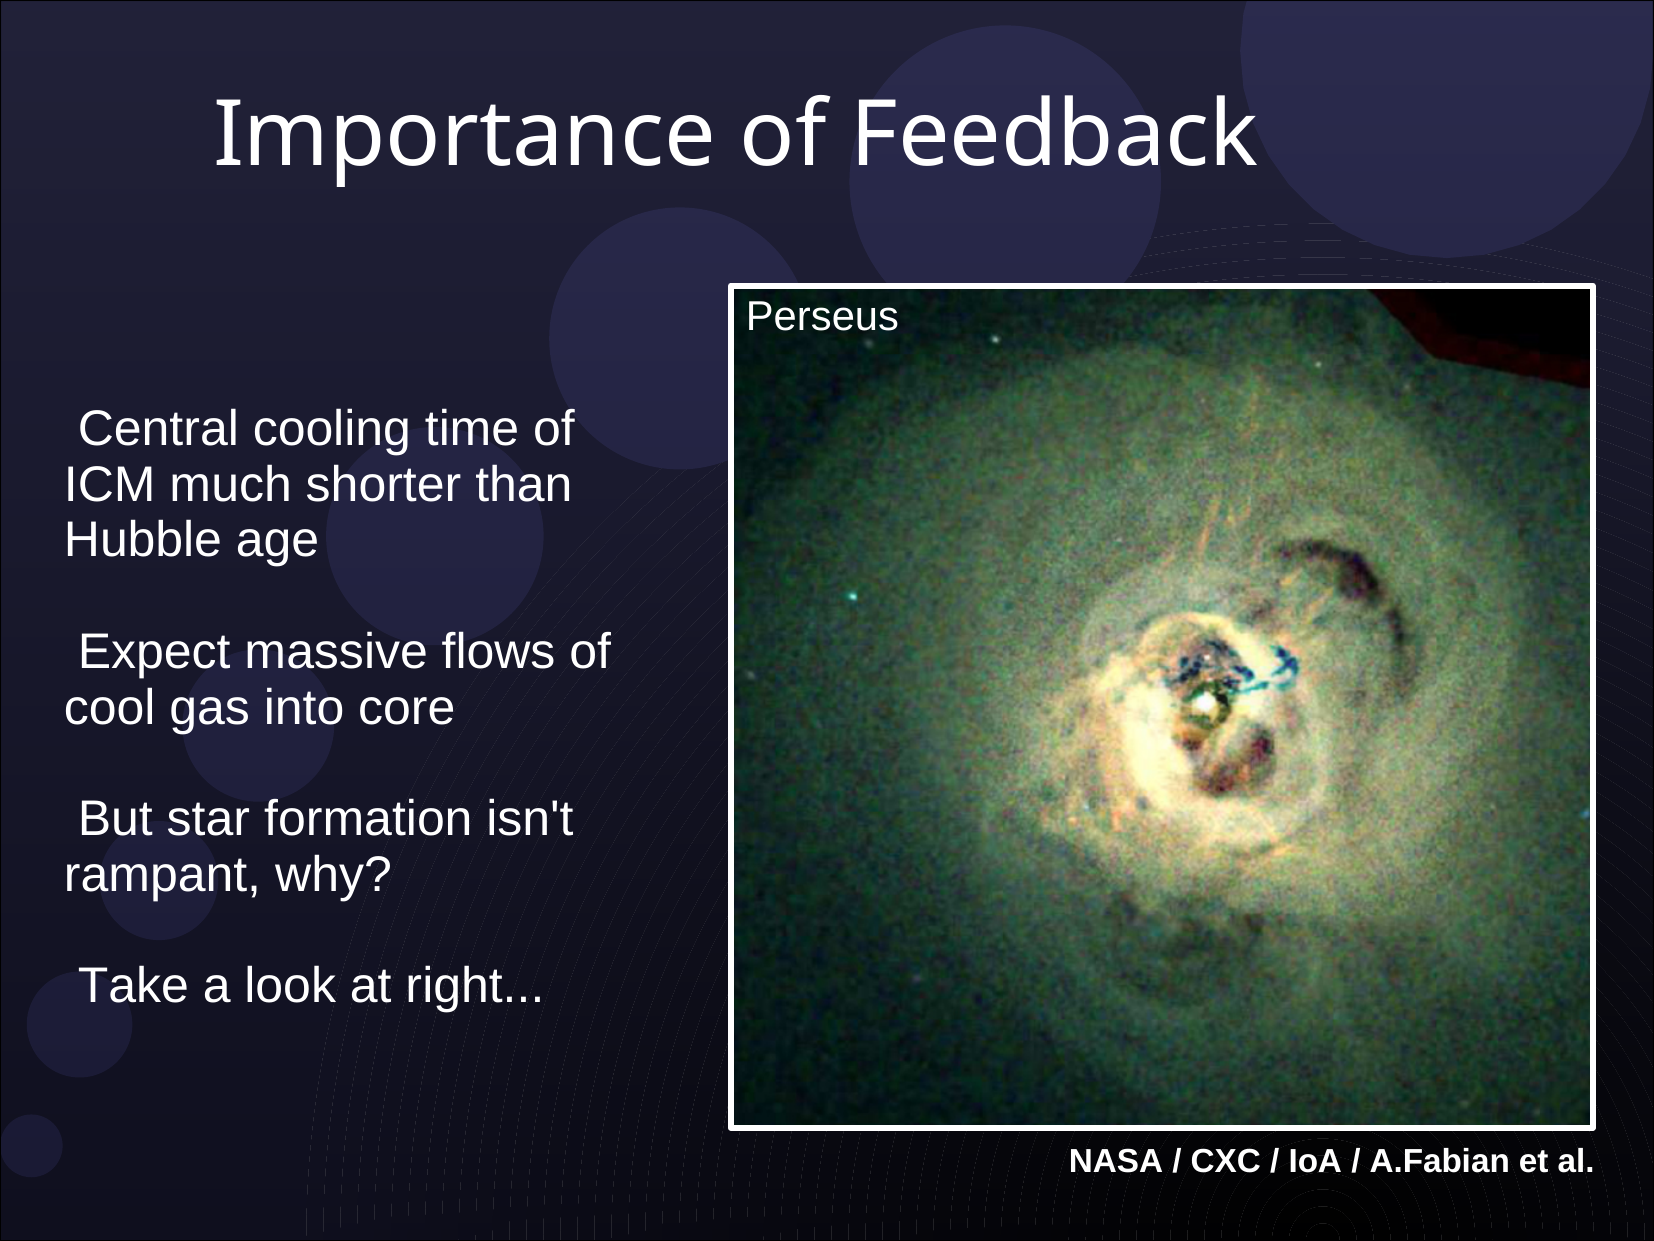

Importance of Feedback
Perseus
 Central cooling time of ICM much shorter than Hubble age
 Expect massive flows of cool gas into core
 But star formation isn't rampant, why?
 Take a look at right...
NASA / CXC / IoA / A.Fabian et al.